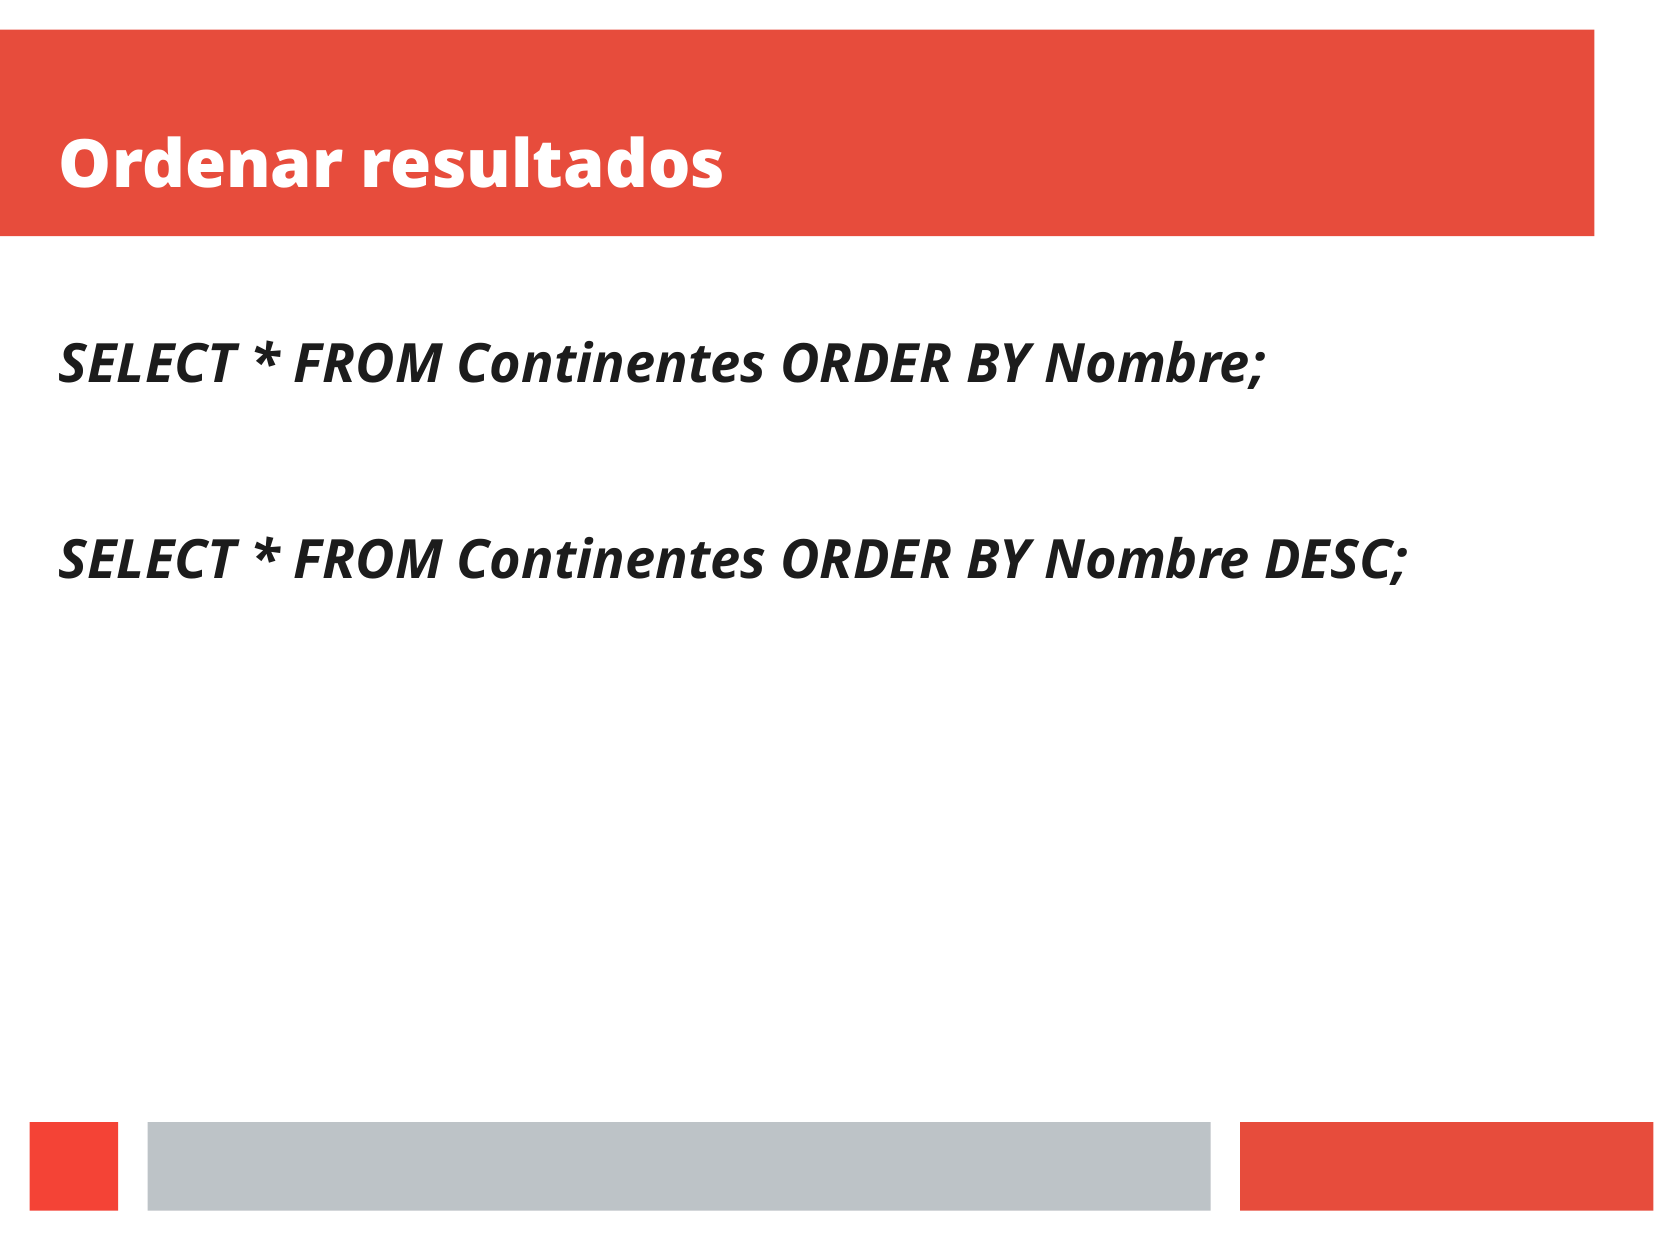

# Ordenar resultados
SELECT * FROM Continentes ORDER BY Nombre;
SELECT * FROM Continentes ORDER BY Nombre DESC;